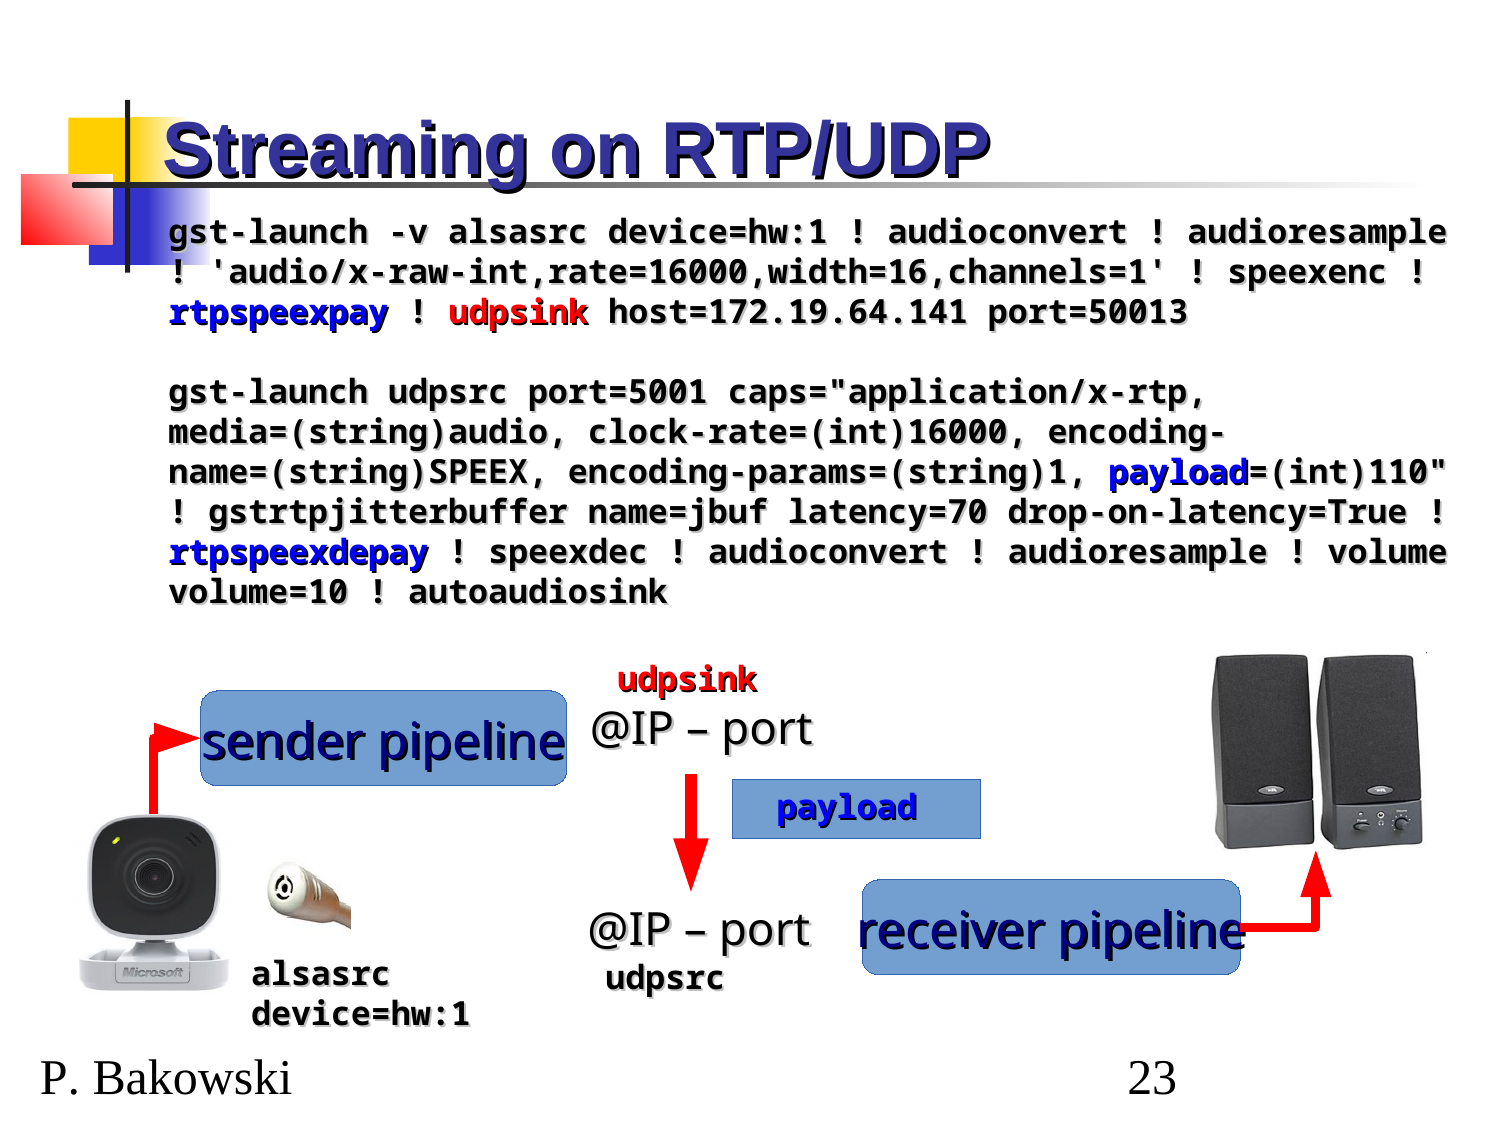

# Streaming on RTP/UDP
gst-launch -v alsasrc device=hw:1 ! audioconvert ! audioresample
! 'audio/x-raw-int,rate=16000,width=16,channels=1' ! speexenc ! rtpspeexpay ! udpsink host=172.19.64.141 port=50013
gst-launch udpsrc port=5001 caps="application/x-rtp, media=(string)audio, clock-rate=(int)16000, encoding-name=(string)SPEEX, encoding-params=(string)1, payload=(int)110" ! gstrtpjitterbuffer name=jbuf latency=70 drop-on-latency=True ! rtpspeexdepay ! speexdec ! audioconvert ! audioresample ! volume volume=10 ! autoaudiosink
udpsink
sender pipeline
@IP – port
payload
receiver pipeline
@IP – port
alsasrc device=hw:1
udpsrc
P.Bakowski
23